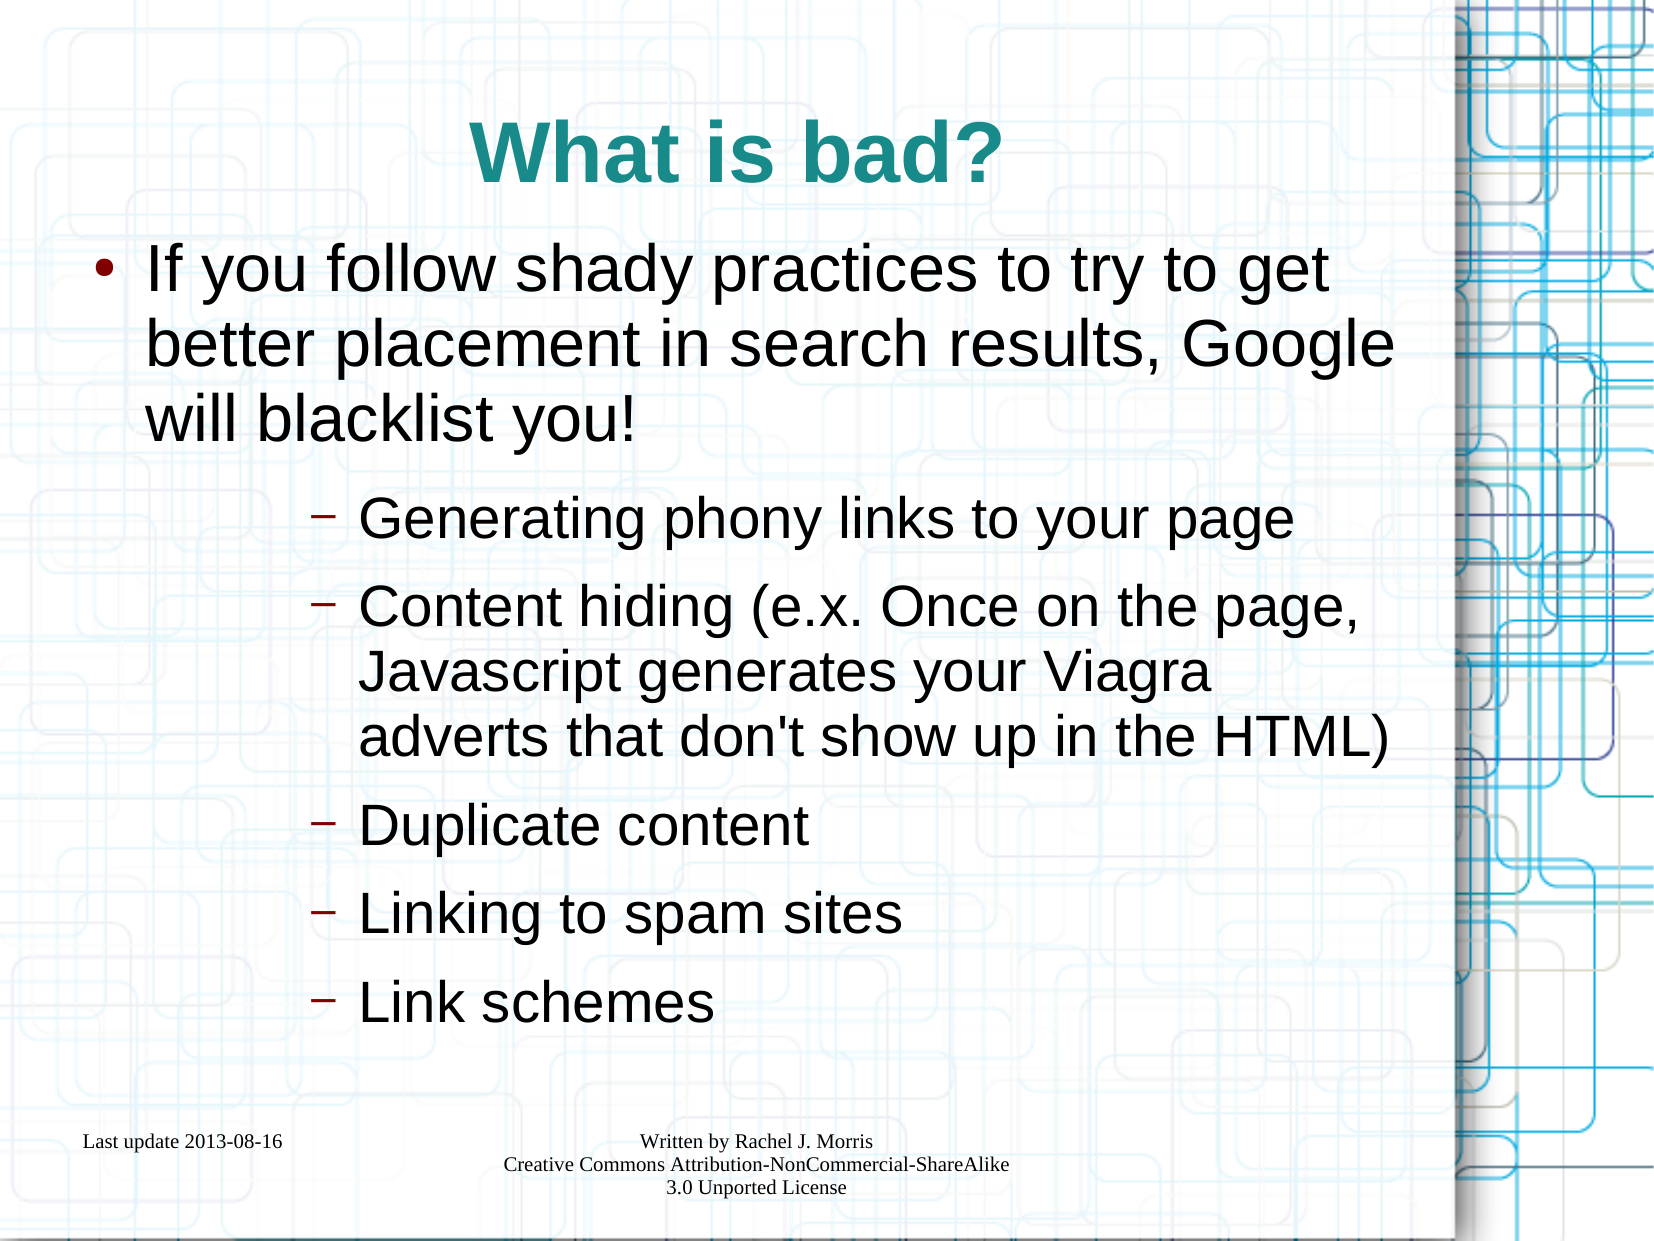

# What is bad?
If you follow shady practices to try to get better placement in search results, Google will blacklist you!
Generating phony links to your page
Content hiding (e.x. Once on the page, Javascript generates your Viagra adverts that don't show up in the HTML)
Duplicate content
Linking to spam sites
Link schemes